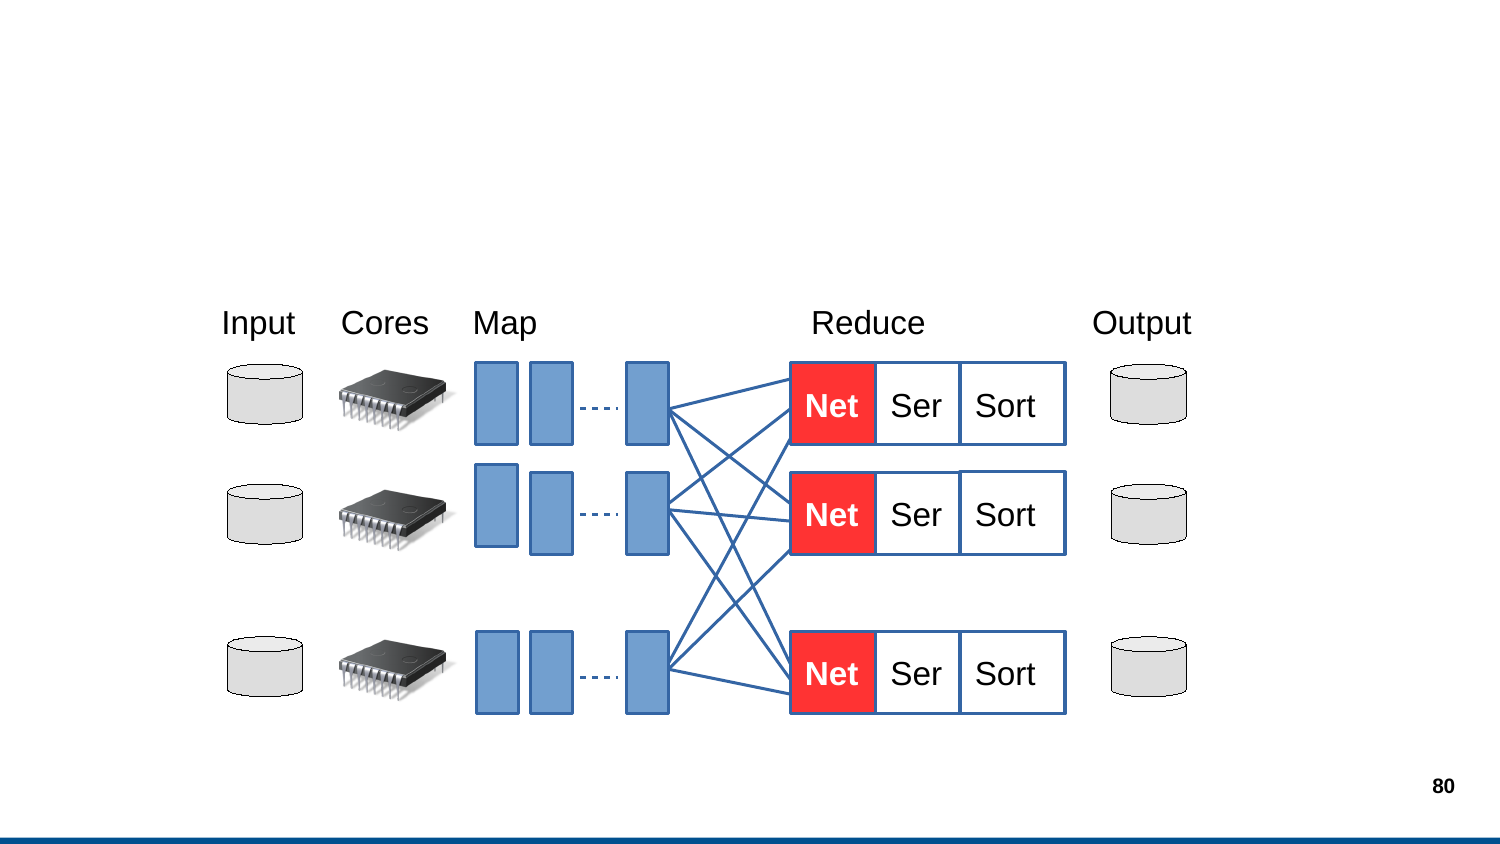

#
Cores
Map
Reduce
Input
Output
Sort
Net
Ser
Sort
Net
Ser
Sort
Net
Ser
80